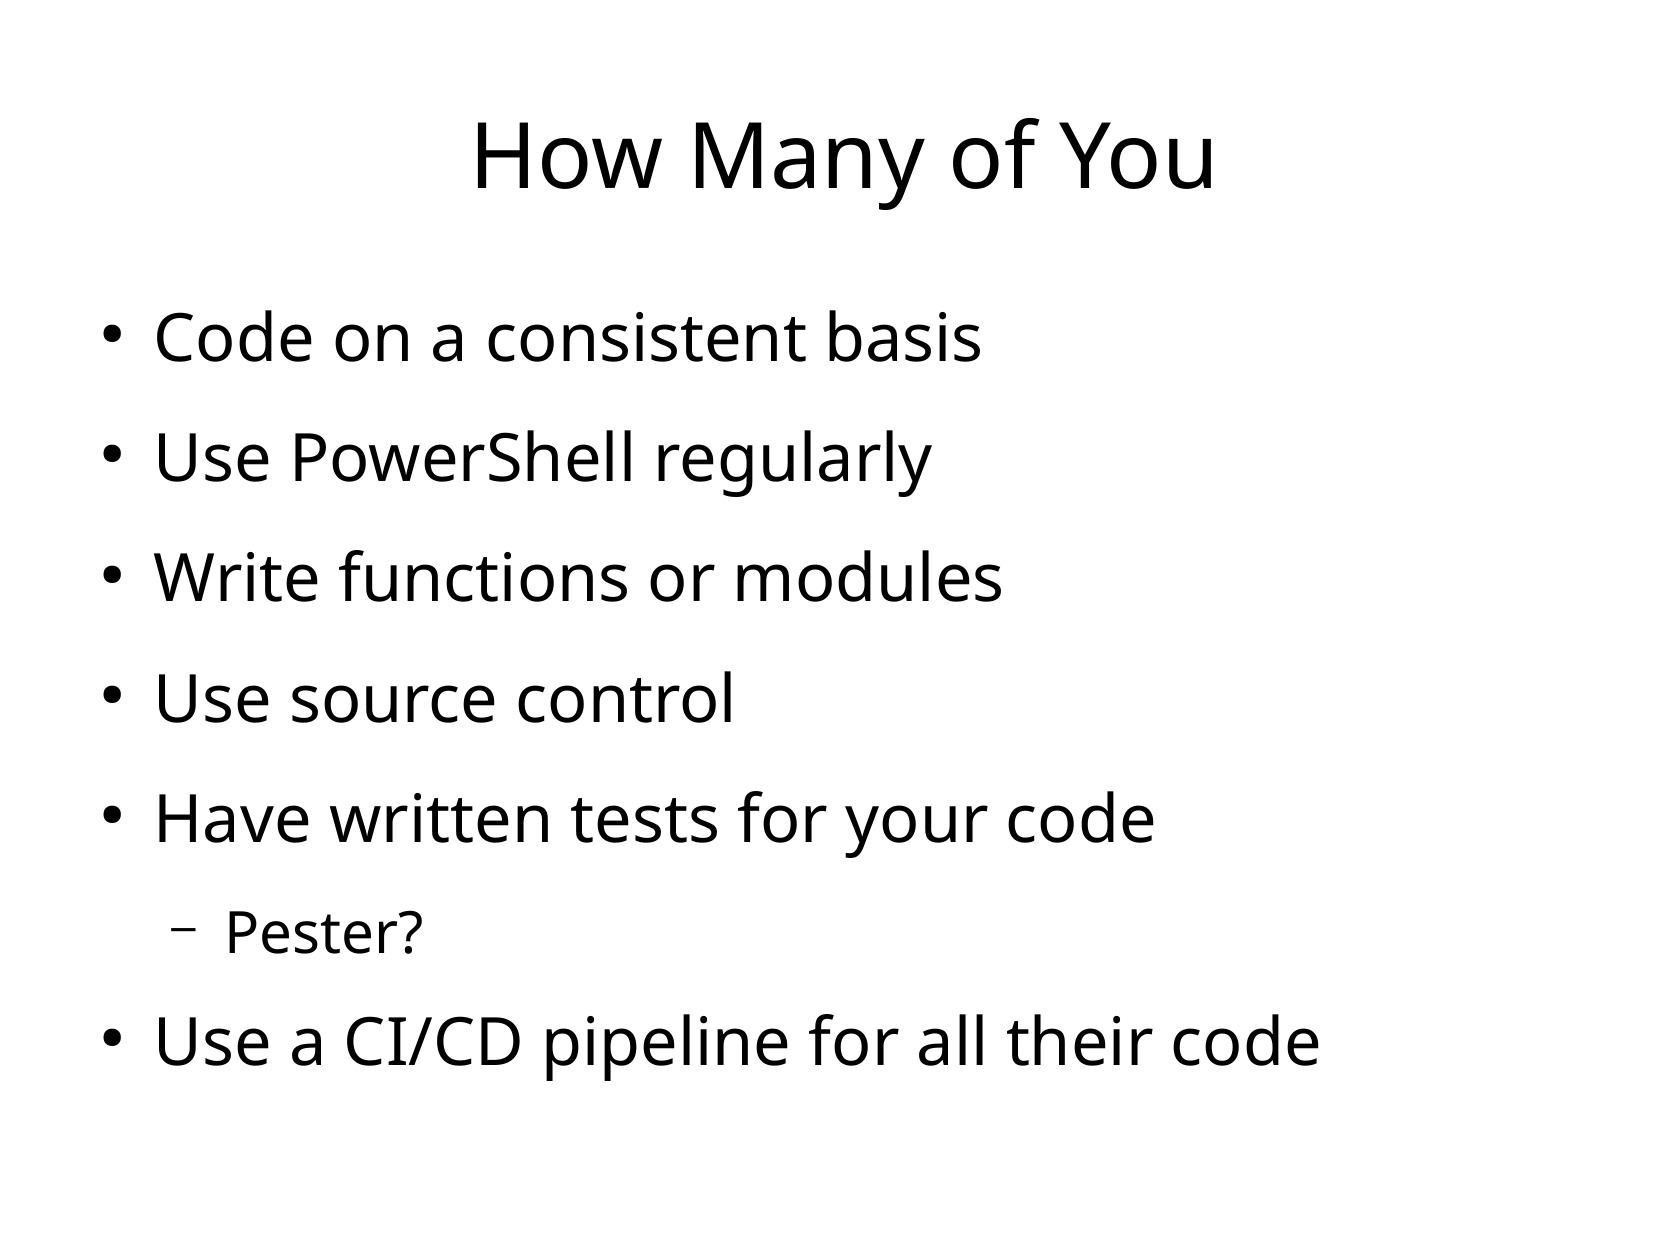

# How Many of You
Code on a consistent basis
Use PowerShell regularly
Write functions or modules
Use source control
Have written tests for your code
Pester?
Use a CI/CD pipeline for all their code